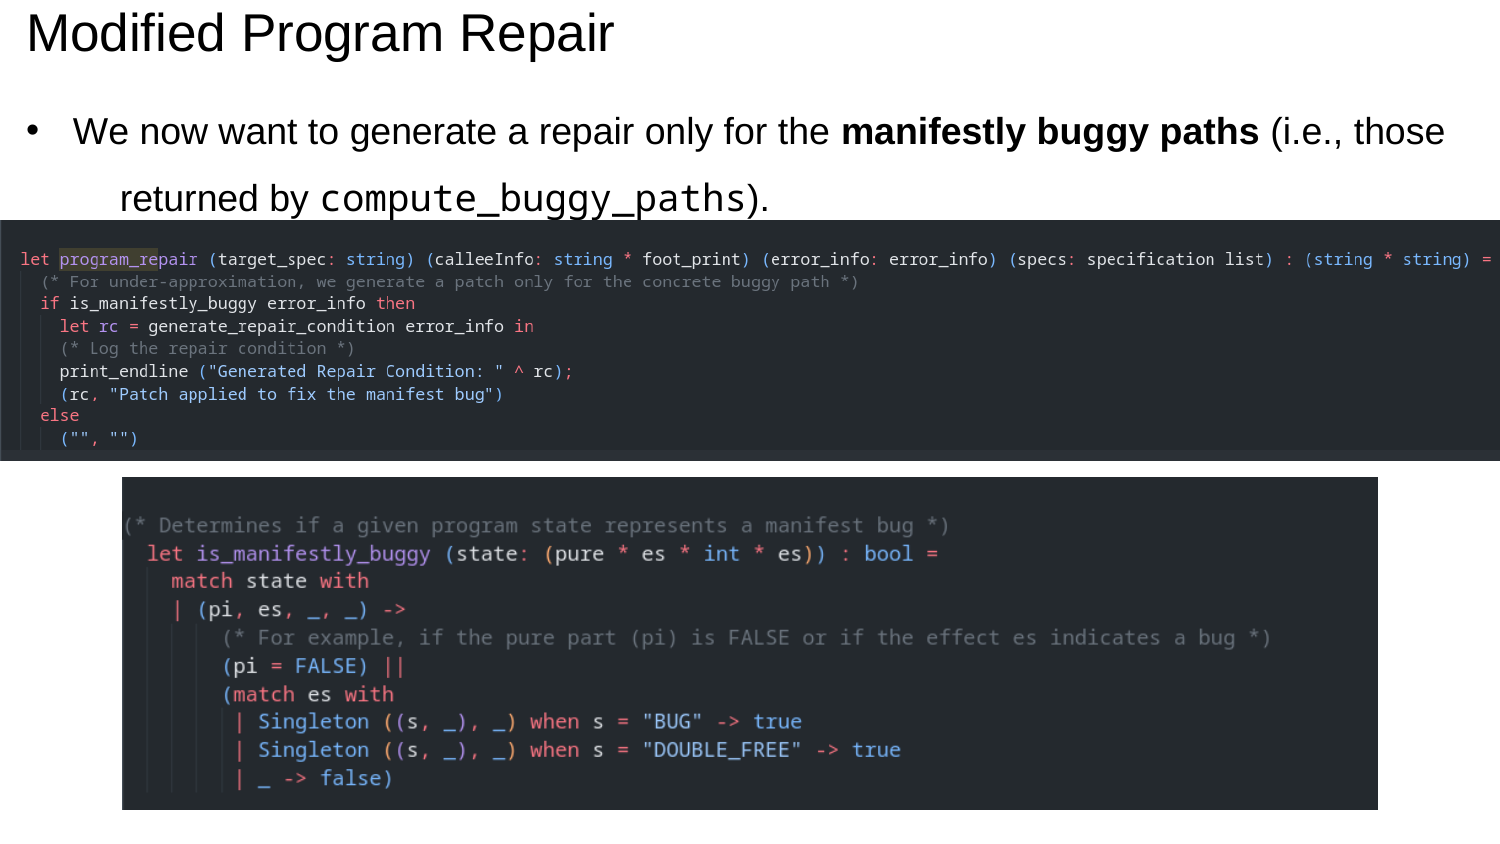

# Modified Program Repair
We now want to generate a repair only for the manifestly buggy paths (i.e., those returned by compute_buggy_paths).